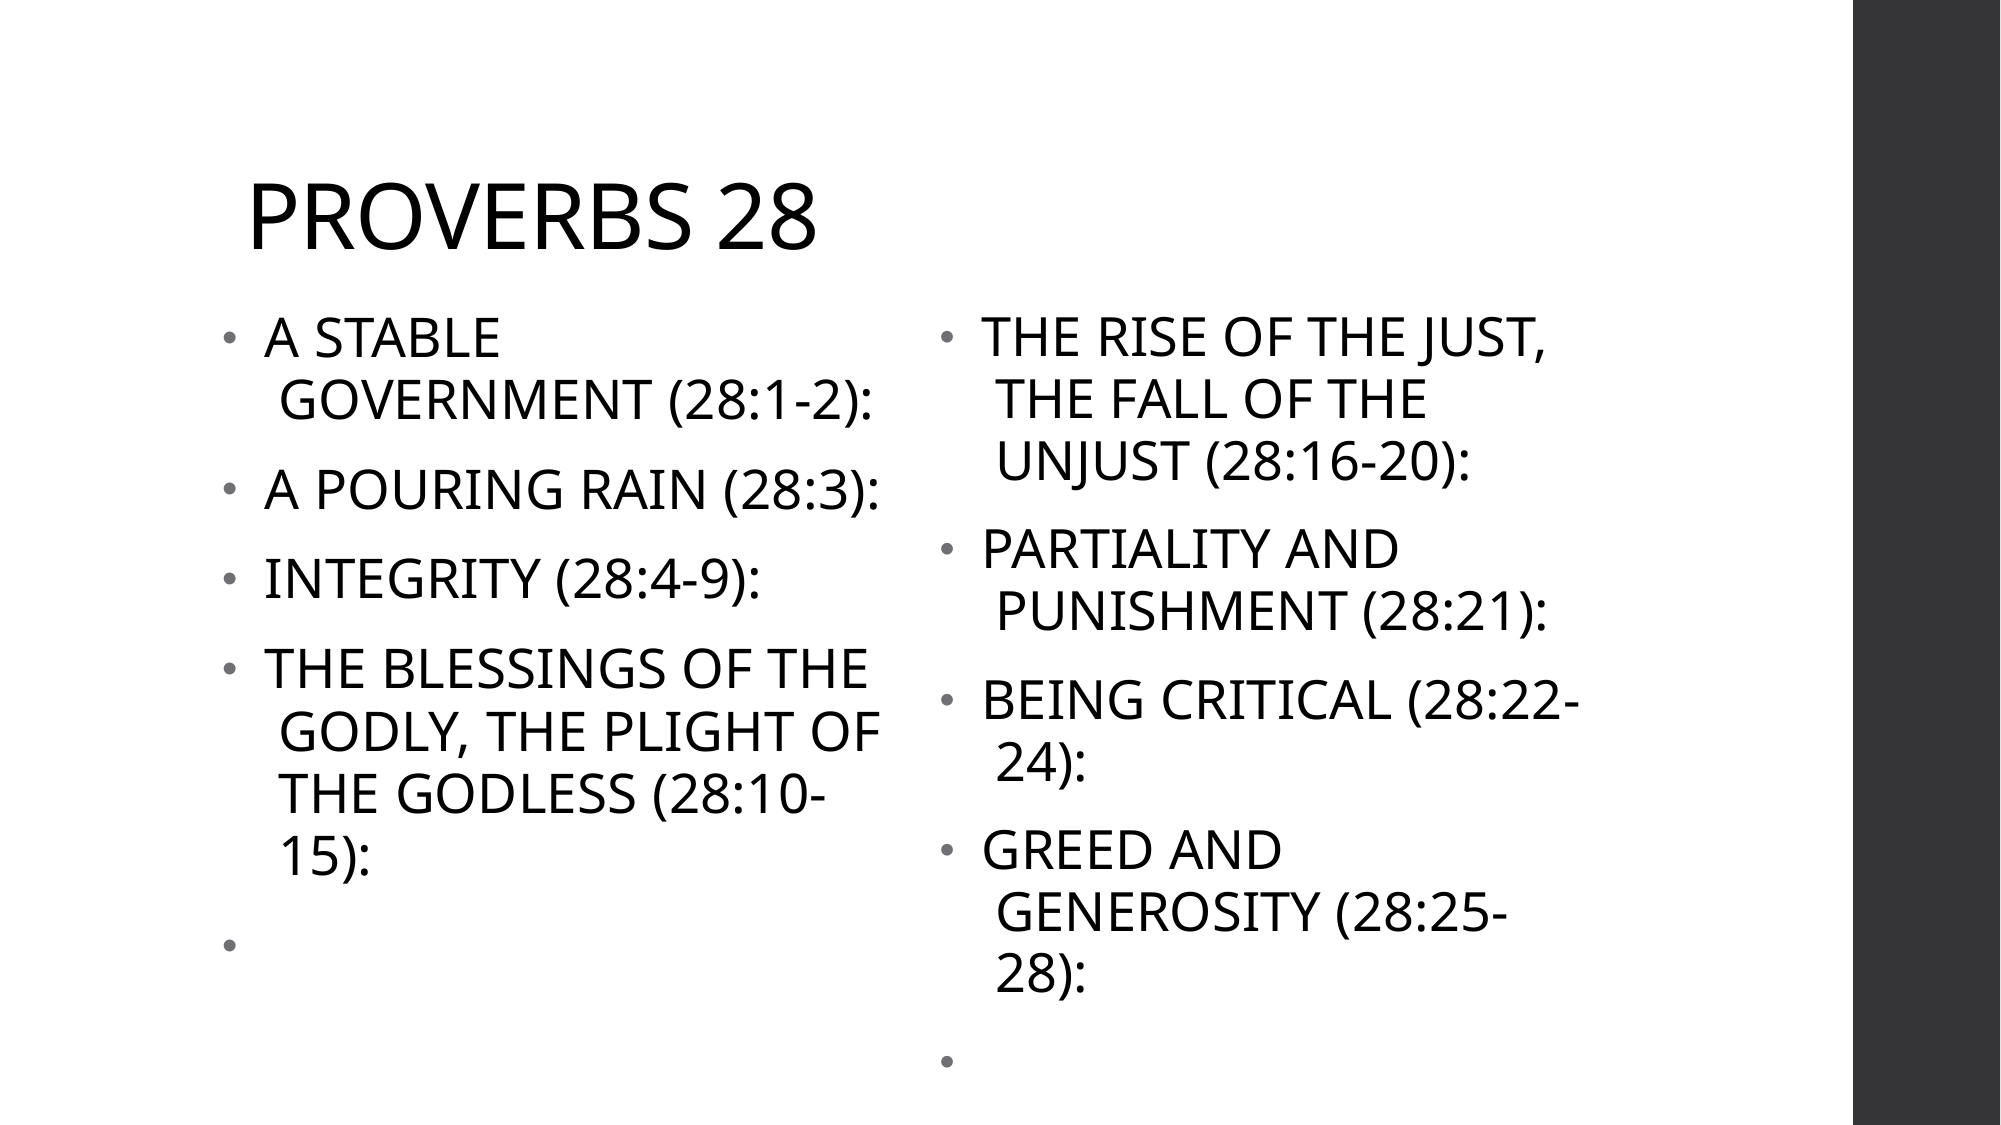

# PROVERBS 28
 A STABLE GOVERNMENT (28:1-2):
 A POURING RAIN (28:3):
 INTEGRITY (28:4-9):
 THE BLESSINGS OF THE GODLY, THE PLIGHT OF THE GODLESS (28:10-15):
 THE RISE OF THE JUST, THE FALL OF THE UNJUST (28:16-20):
 PARTIALITY AND PUNISHMENT (28:21):
 BEING CRITICAL (28:22-24):
 GREED AND GENEROSITY (28:25-28):